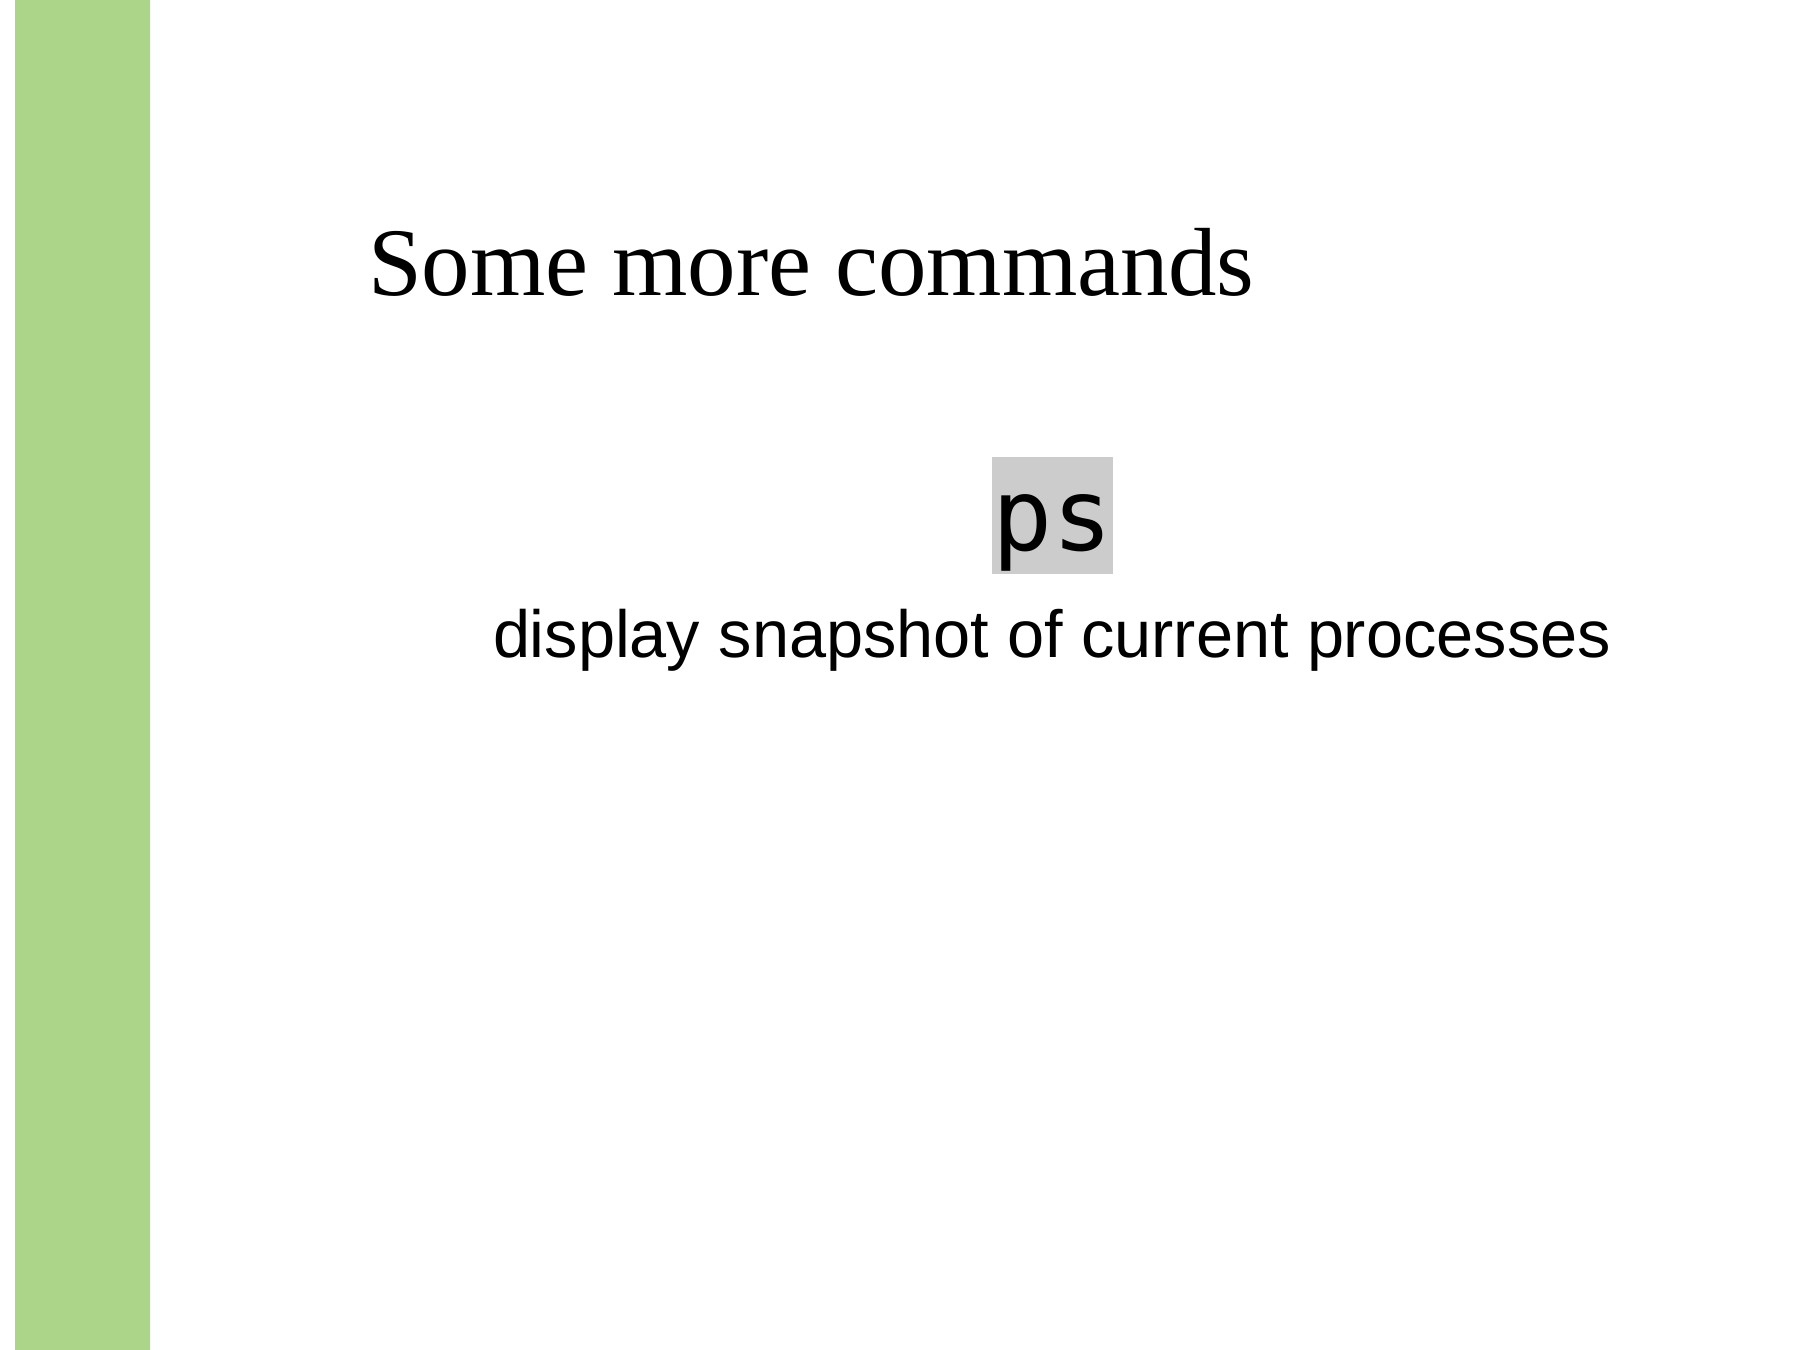

# Some more commands
ps
display snapshot of current processes